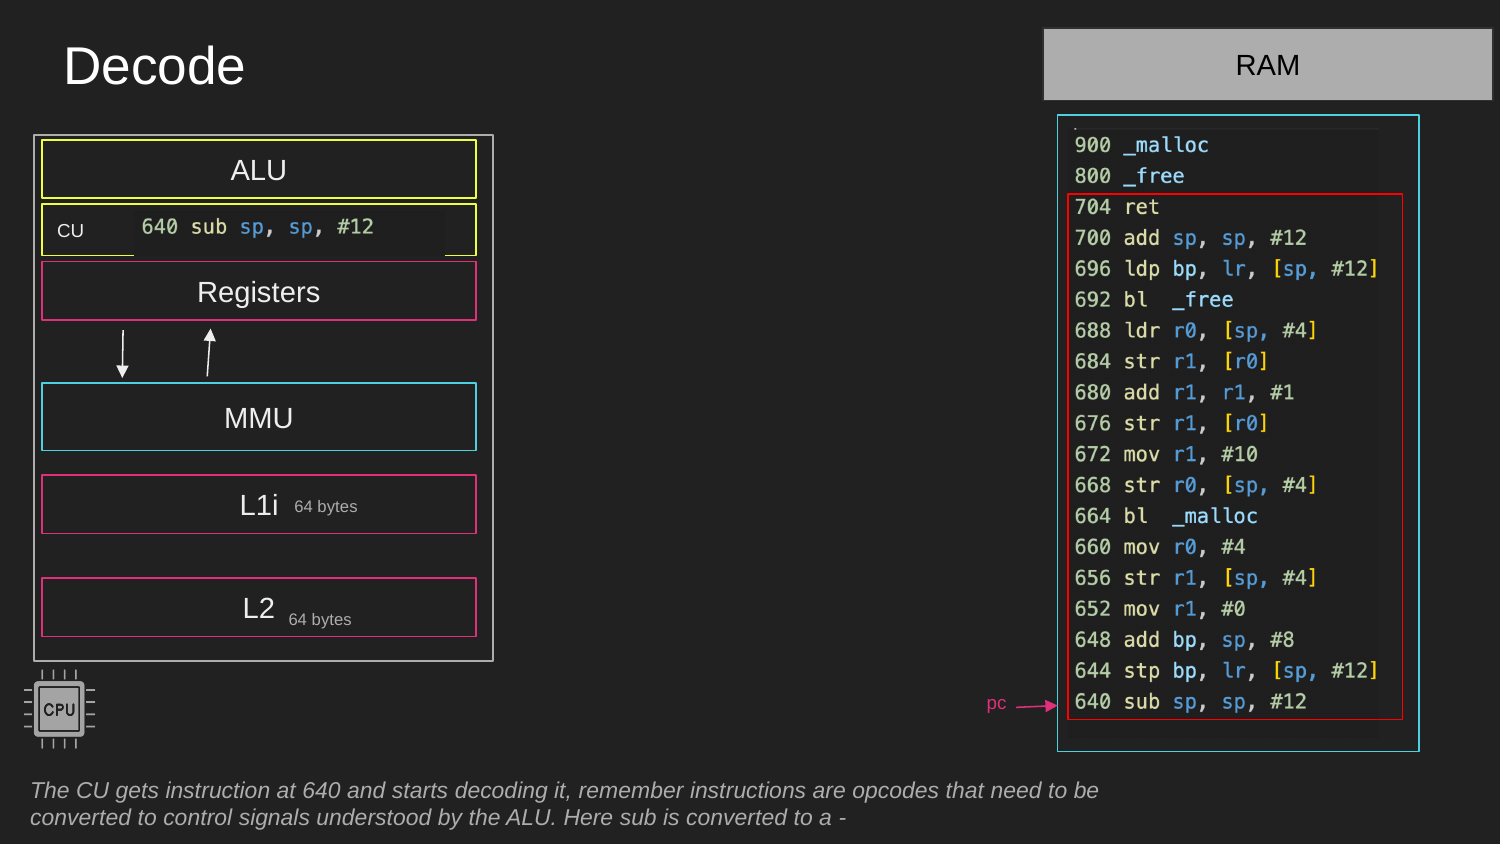

# Decode
RAM
ALU
CU
Registers
MMU
L1i
64 bytes
L2
64 bytes
pc
The CU gets instruction at 640 and starts decoding it, remember instructions are opcodes that need to be converted to control signals understood by the ALU. Here sub is converted to a -